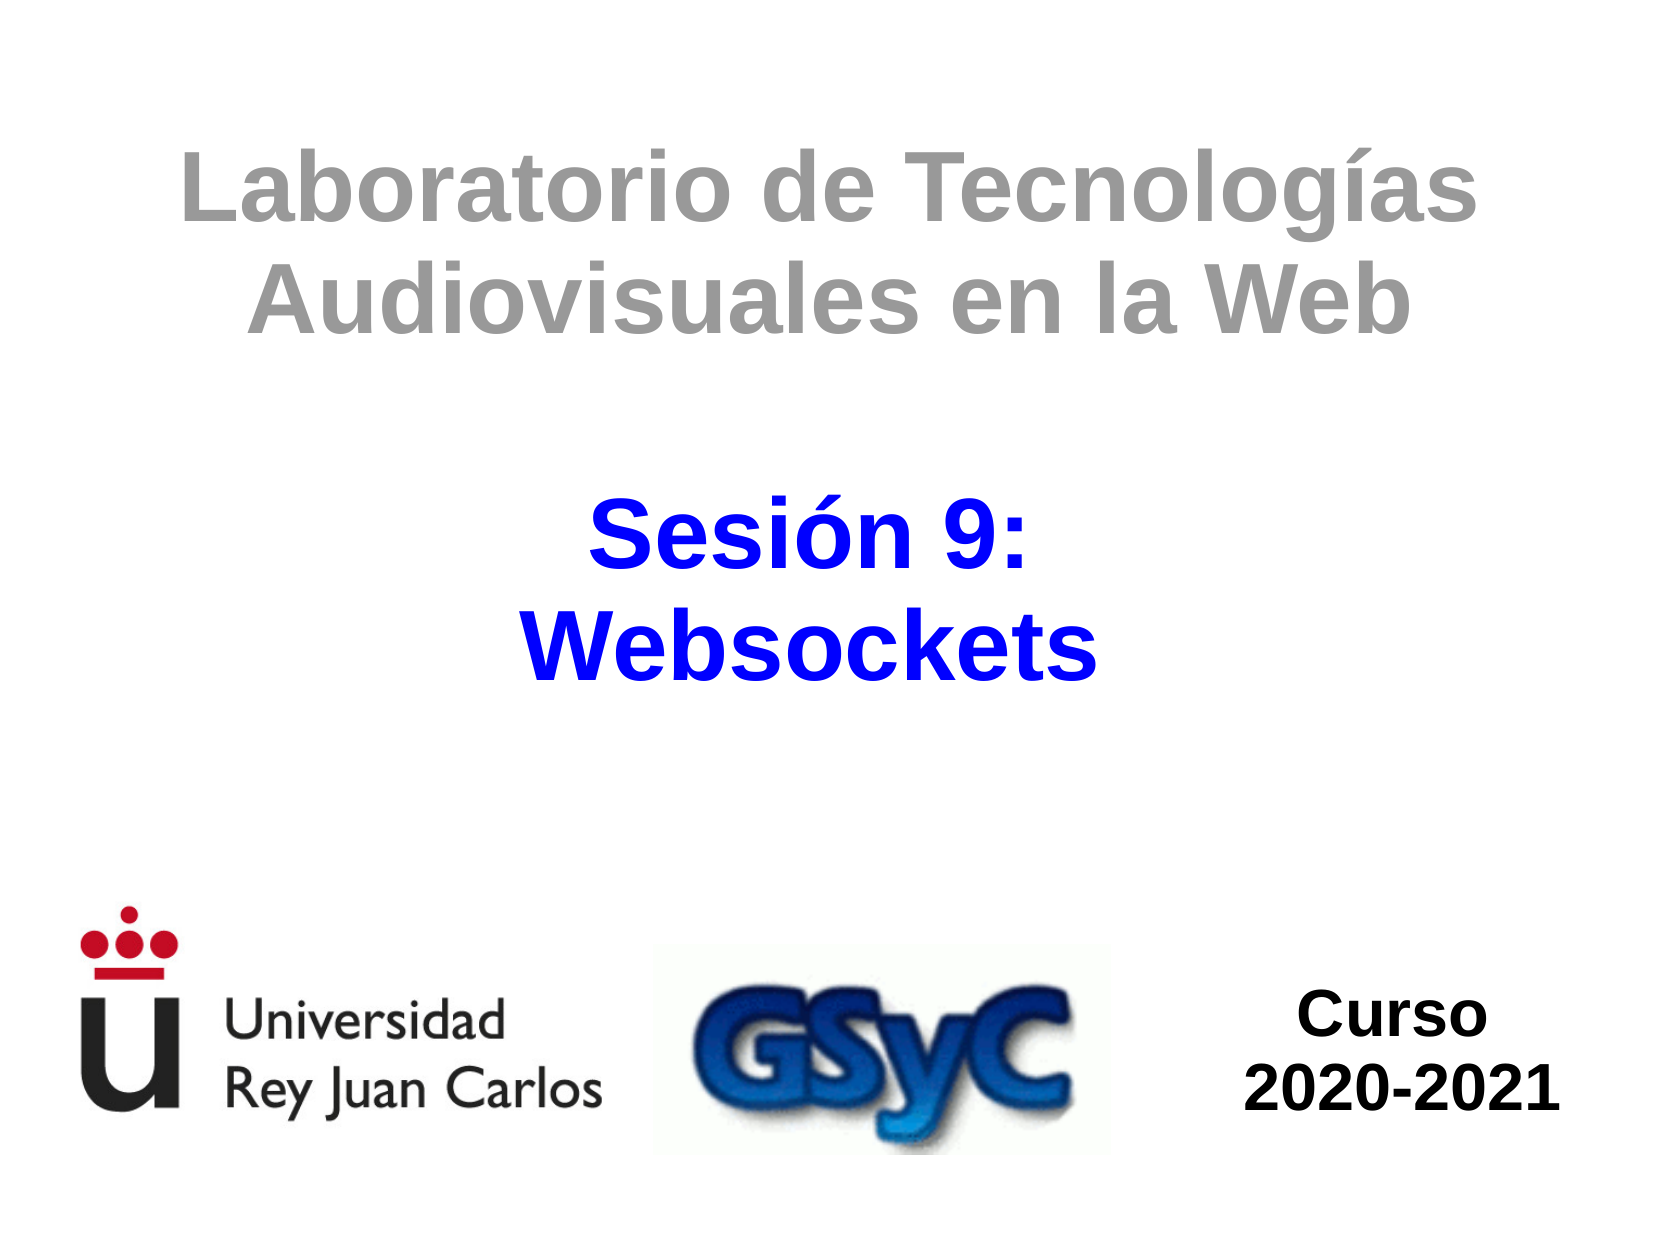

Laboratorio de Tecnologías Audiovisuales en la Web
# Sesión 9: Websockets
Curso
2020-2021